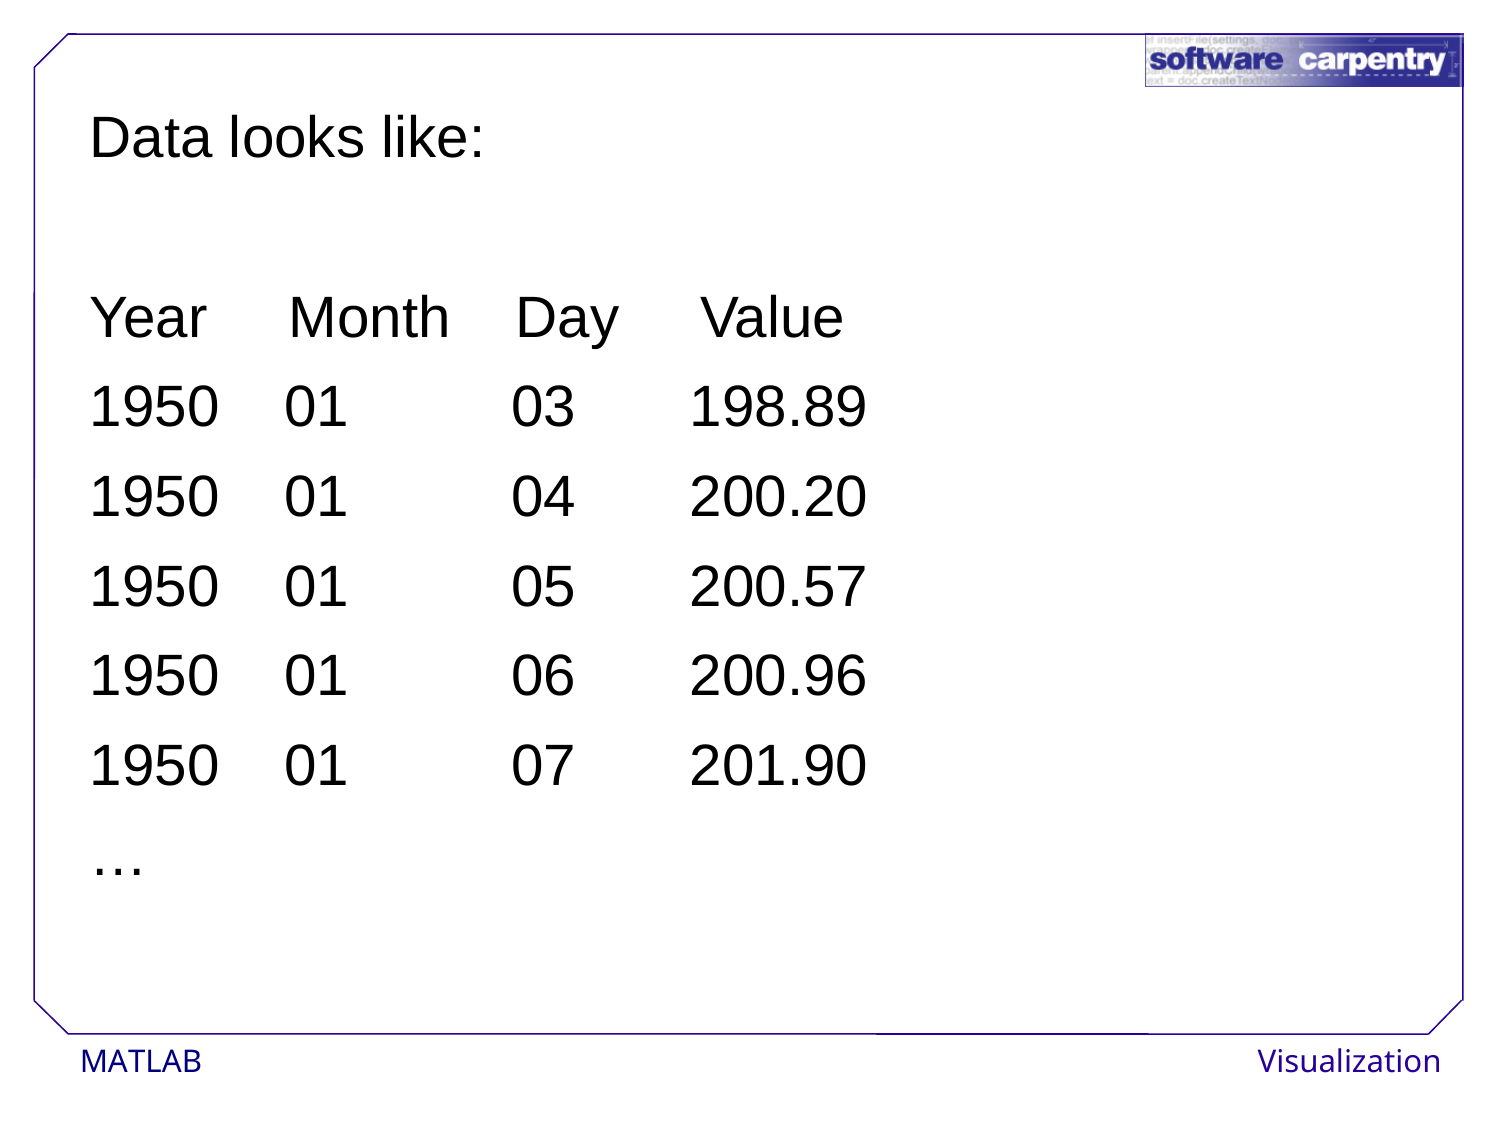

# Data looks like:
Year Month Day Value
1950 01 03 198.89
1950 01 04 200.20
1950 01 05 200.57
1950 01 06 200.96
1950 01 07 201.90
…